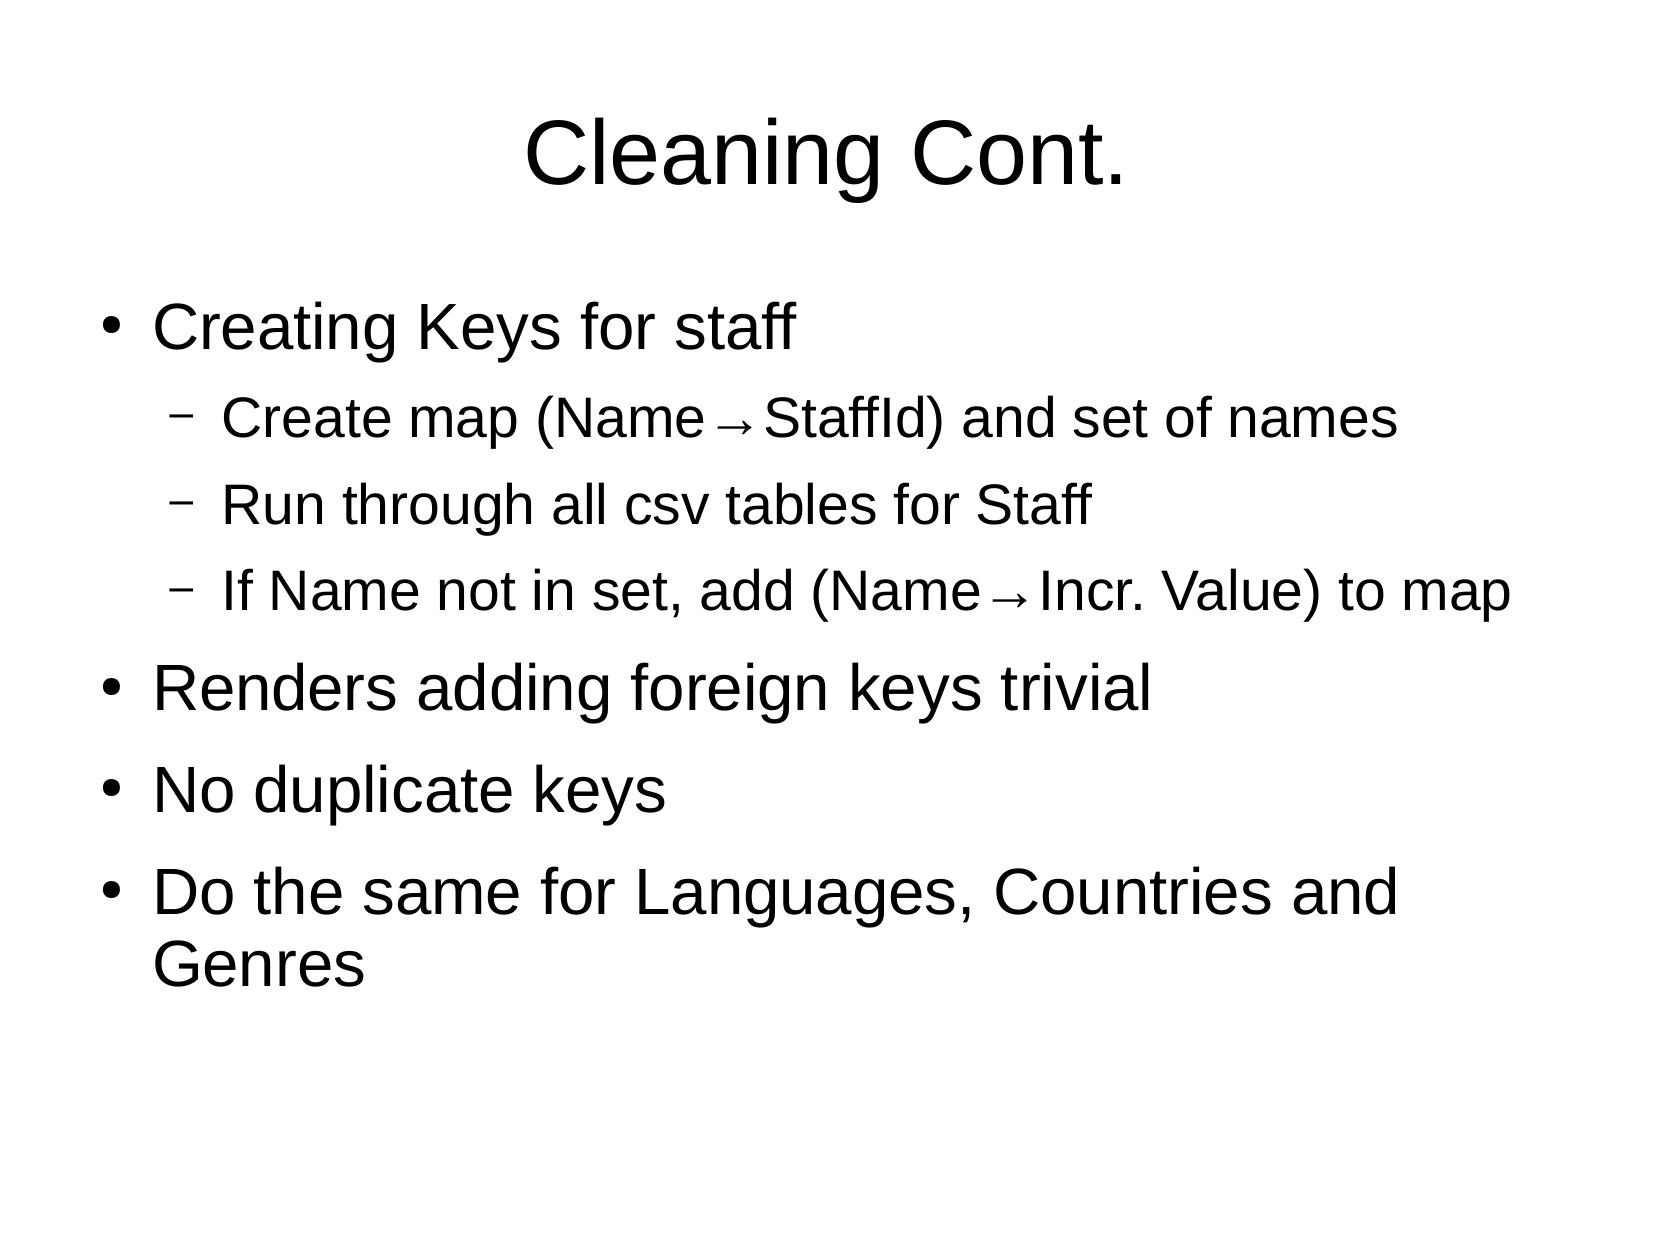

# Cleaning Cont.
Creating Keys for staff
Create map (Name→StaffId) and set of names
Run through all csv tables for Staff
If Name not in set, add (Name→Incr. Value) to map
Renders adding foreign keys trivial
No duplicate keys
Do the same for Languages, Countries and Genres